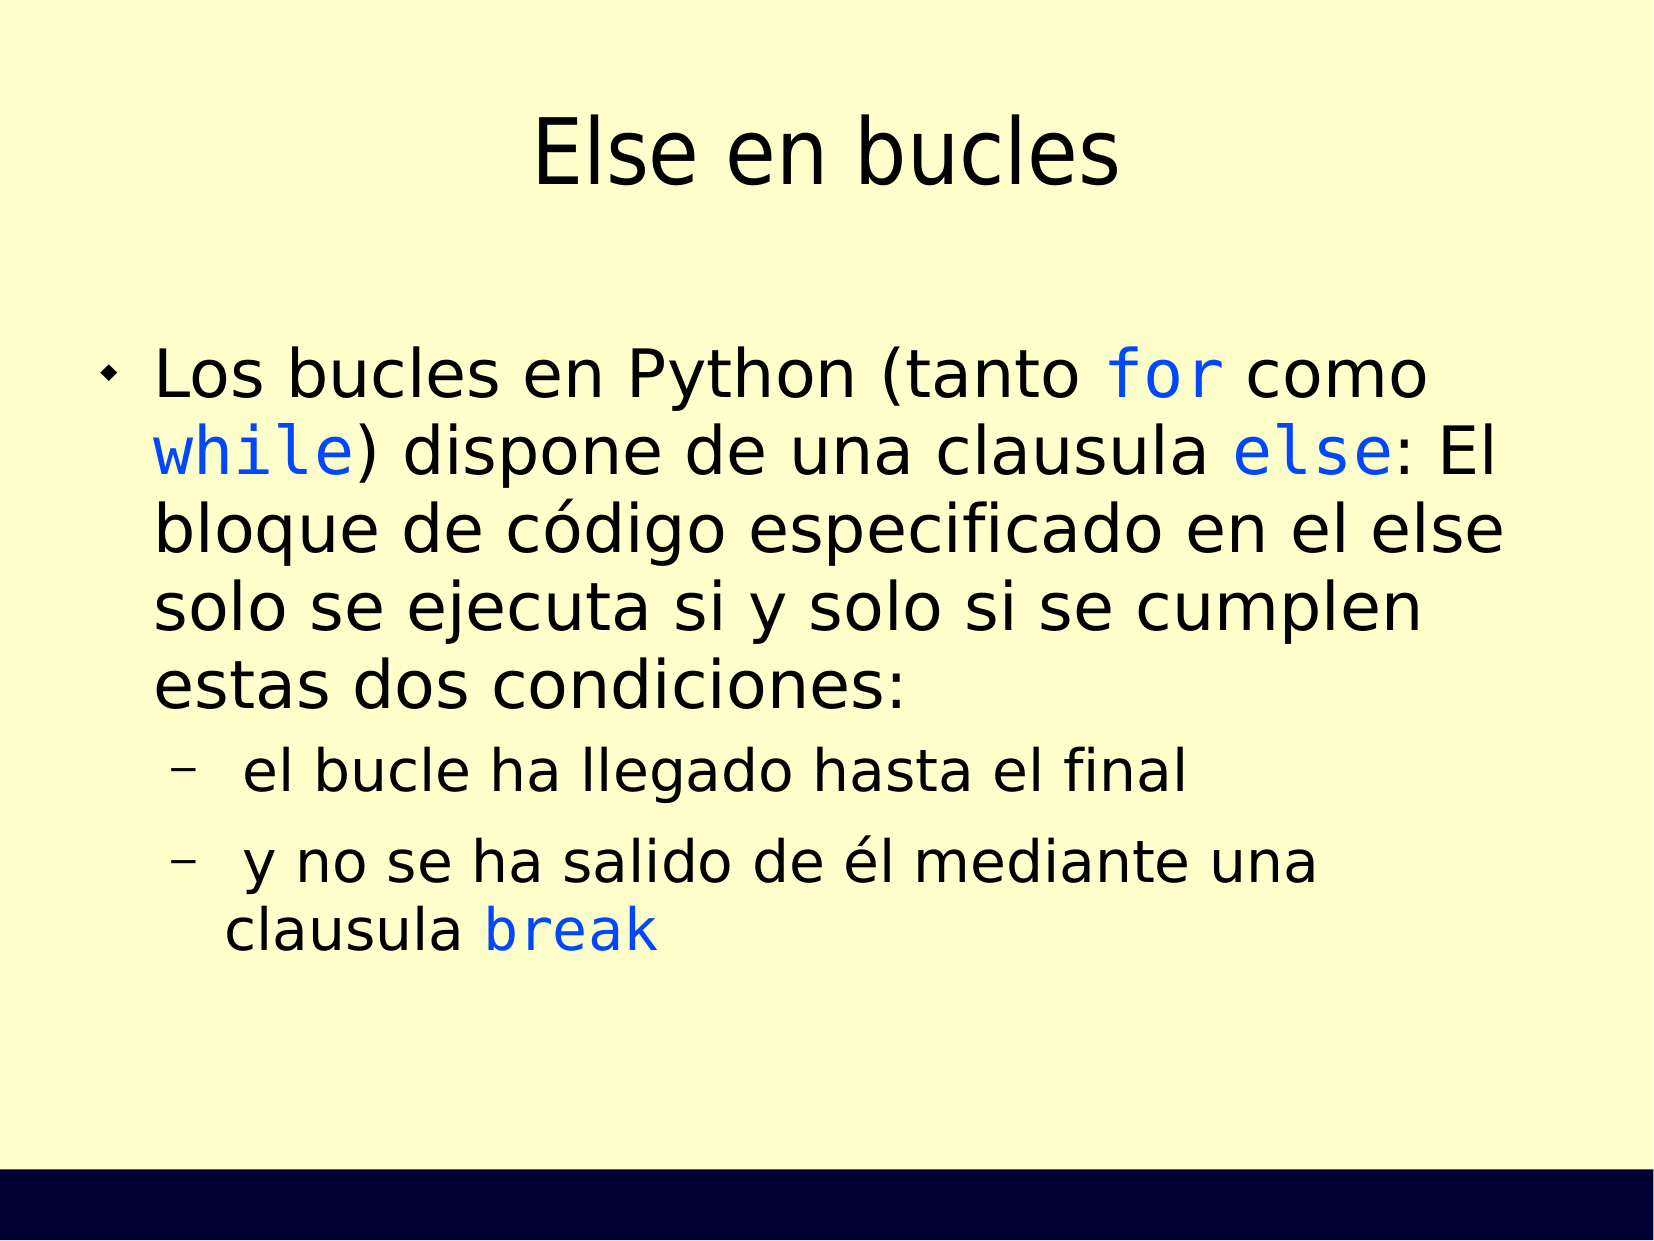

# Else en bucles
Los bucles en Python (tanto for como while) dispone de una clausula else: El bloque de código especificado en el else solo se ejecuta si y solo si se cumplen estas dos condiciones:
 el bucle ha llegado hasta el final
 y no se ha salido de él mediante una clausula break